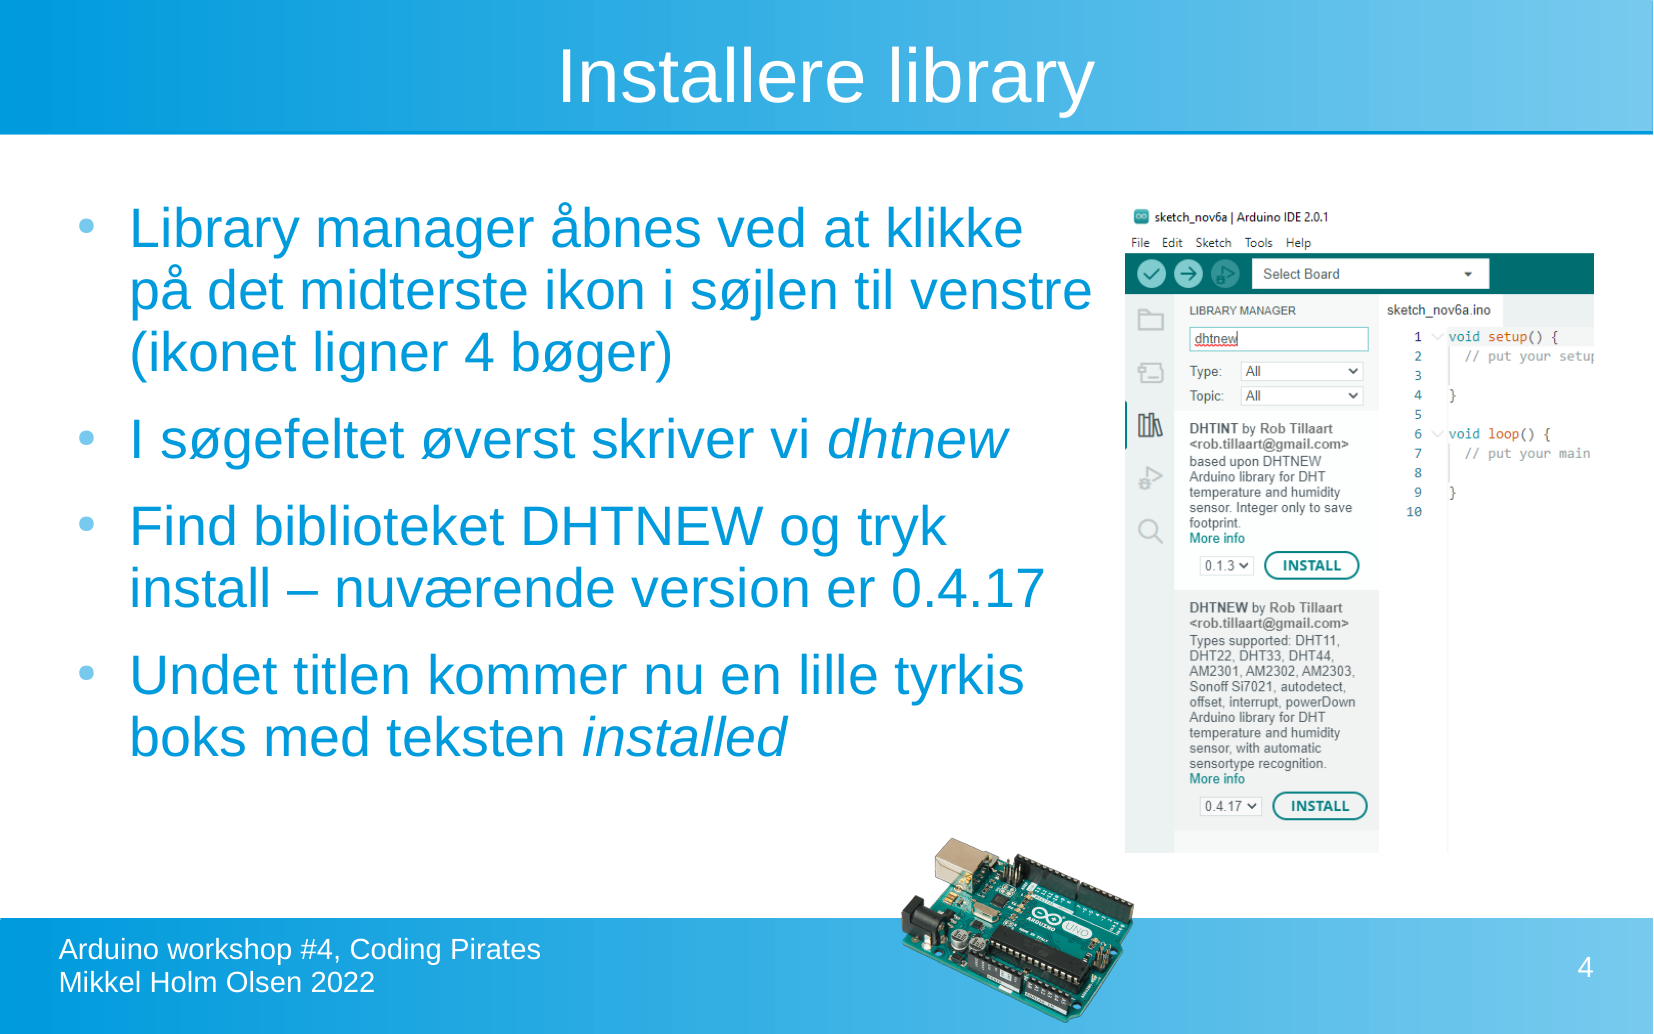

# Installere library
Library manager åbnes ved at klikke
på det midterste ikon i søjlen til venstre
(ikonet ligner 4 bøger)
I søgefeltet øverst skriver vi dhtnew
Find biblioteket DHTNEW og tryk
install – nuværende version er 0.4.17
Undet titlen kommer nu en lille tyrkis
boks med teksten installed
4